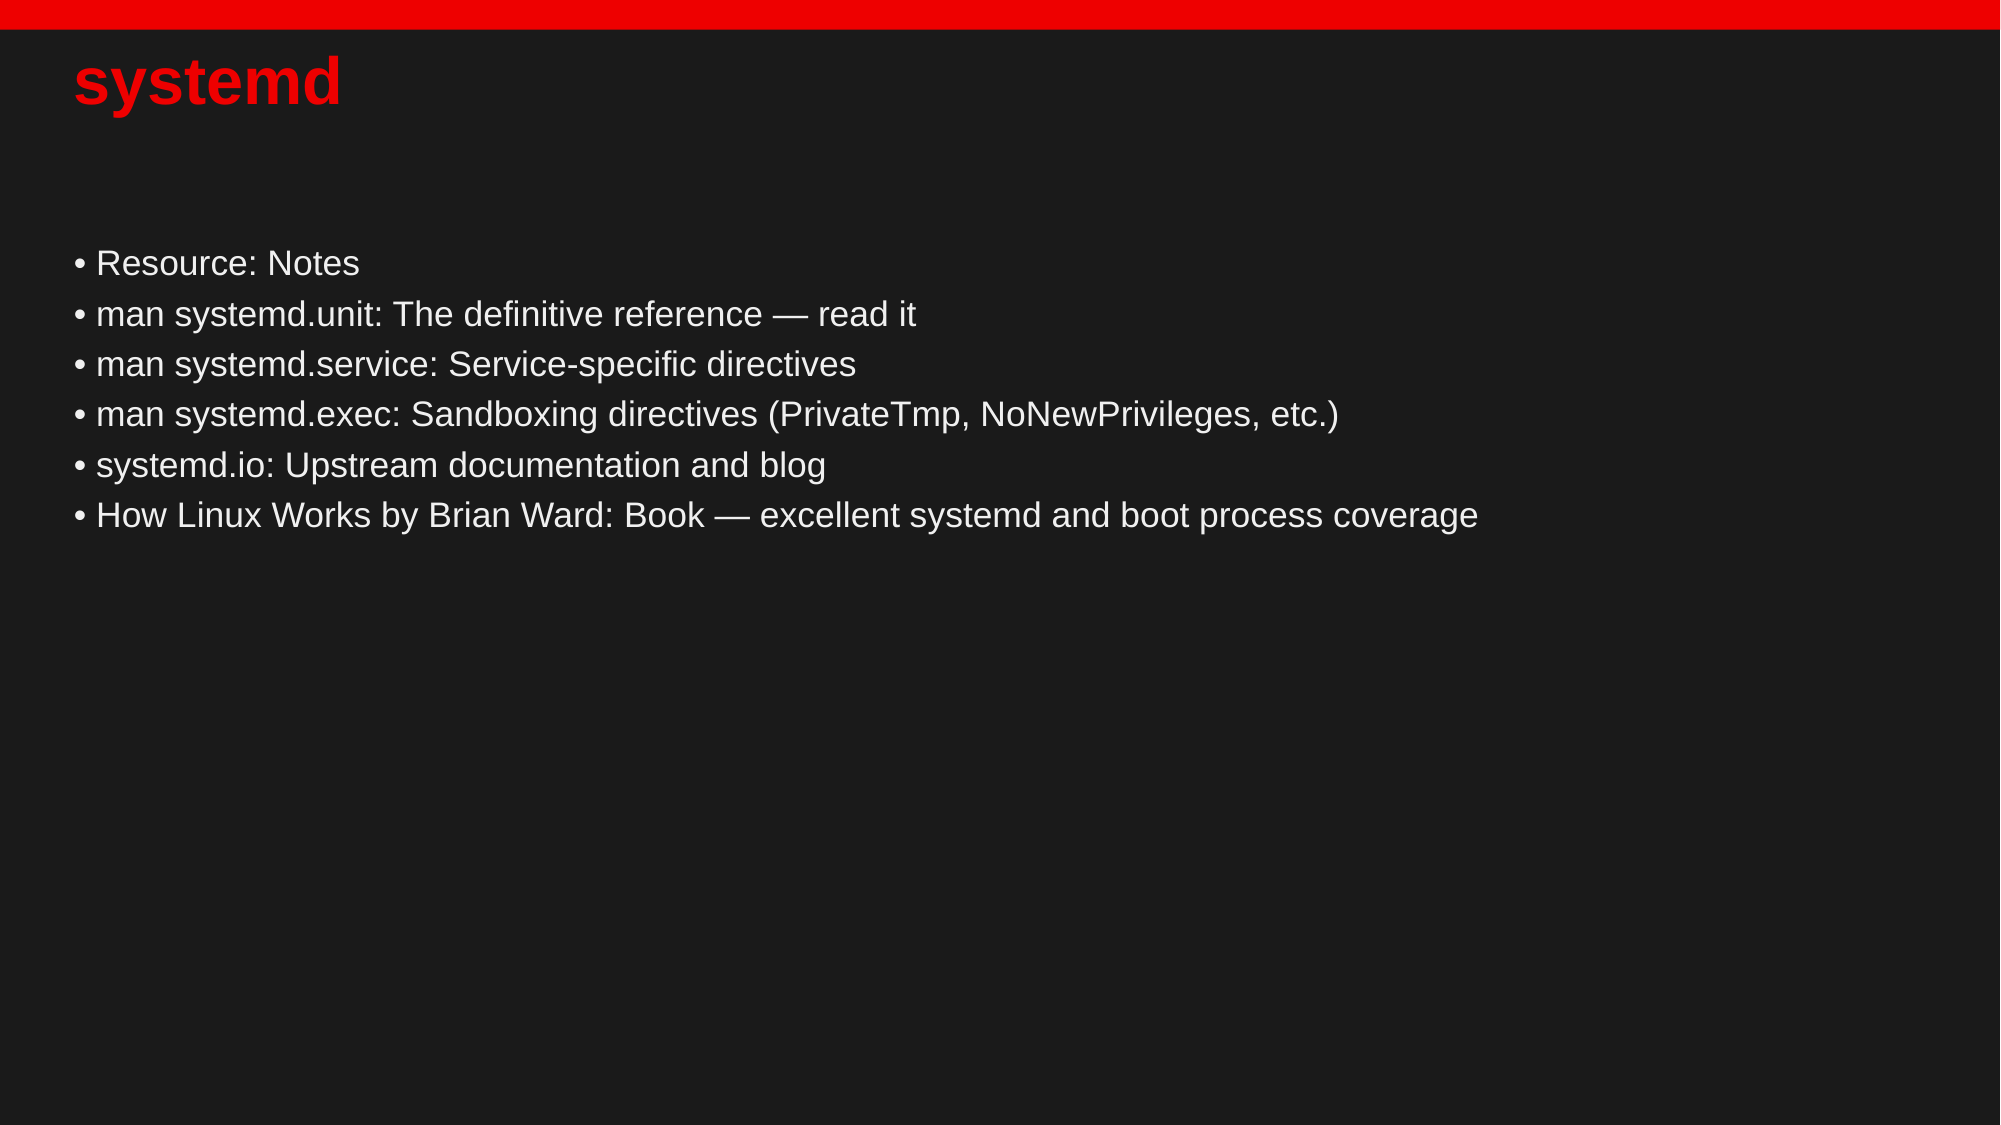

systemd
• Resource: Notes
• man systemd.unit: The definitive reference — read it
• man systemd.service: Service-specific directives
• man systemd.exec: Sandboxing directives (PrivateTmp, NoNewPrivileges, etc.)
• systemd.io: Upstream documentation and blog
• How Linux Works by Brian Ward: Book — excellent systemd and boot process coverage